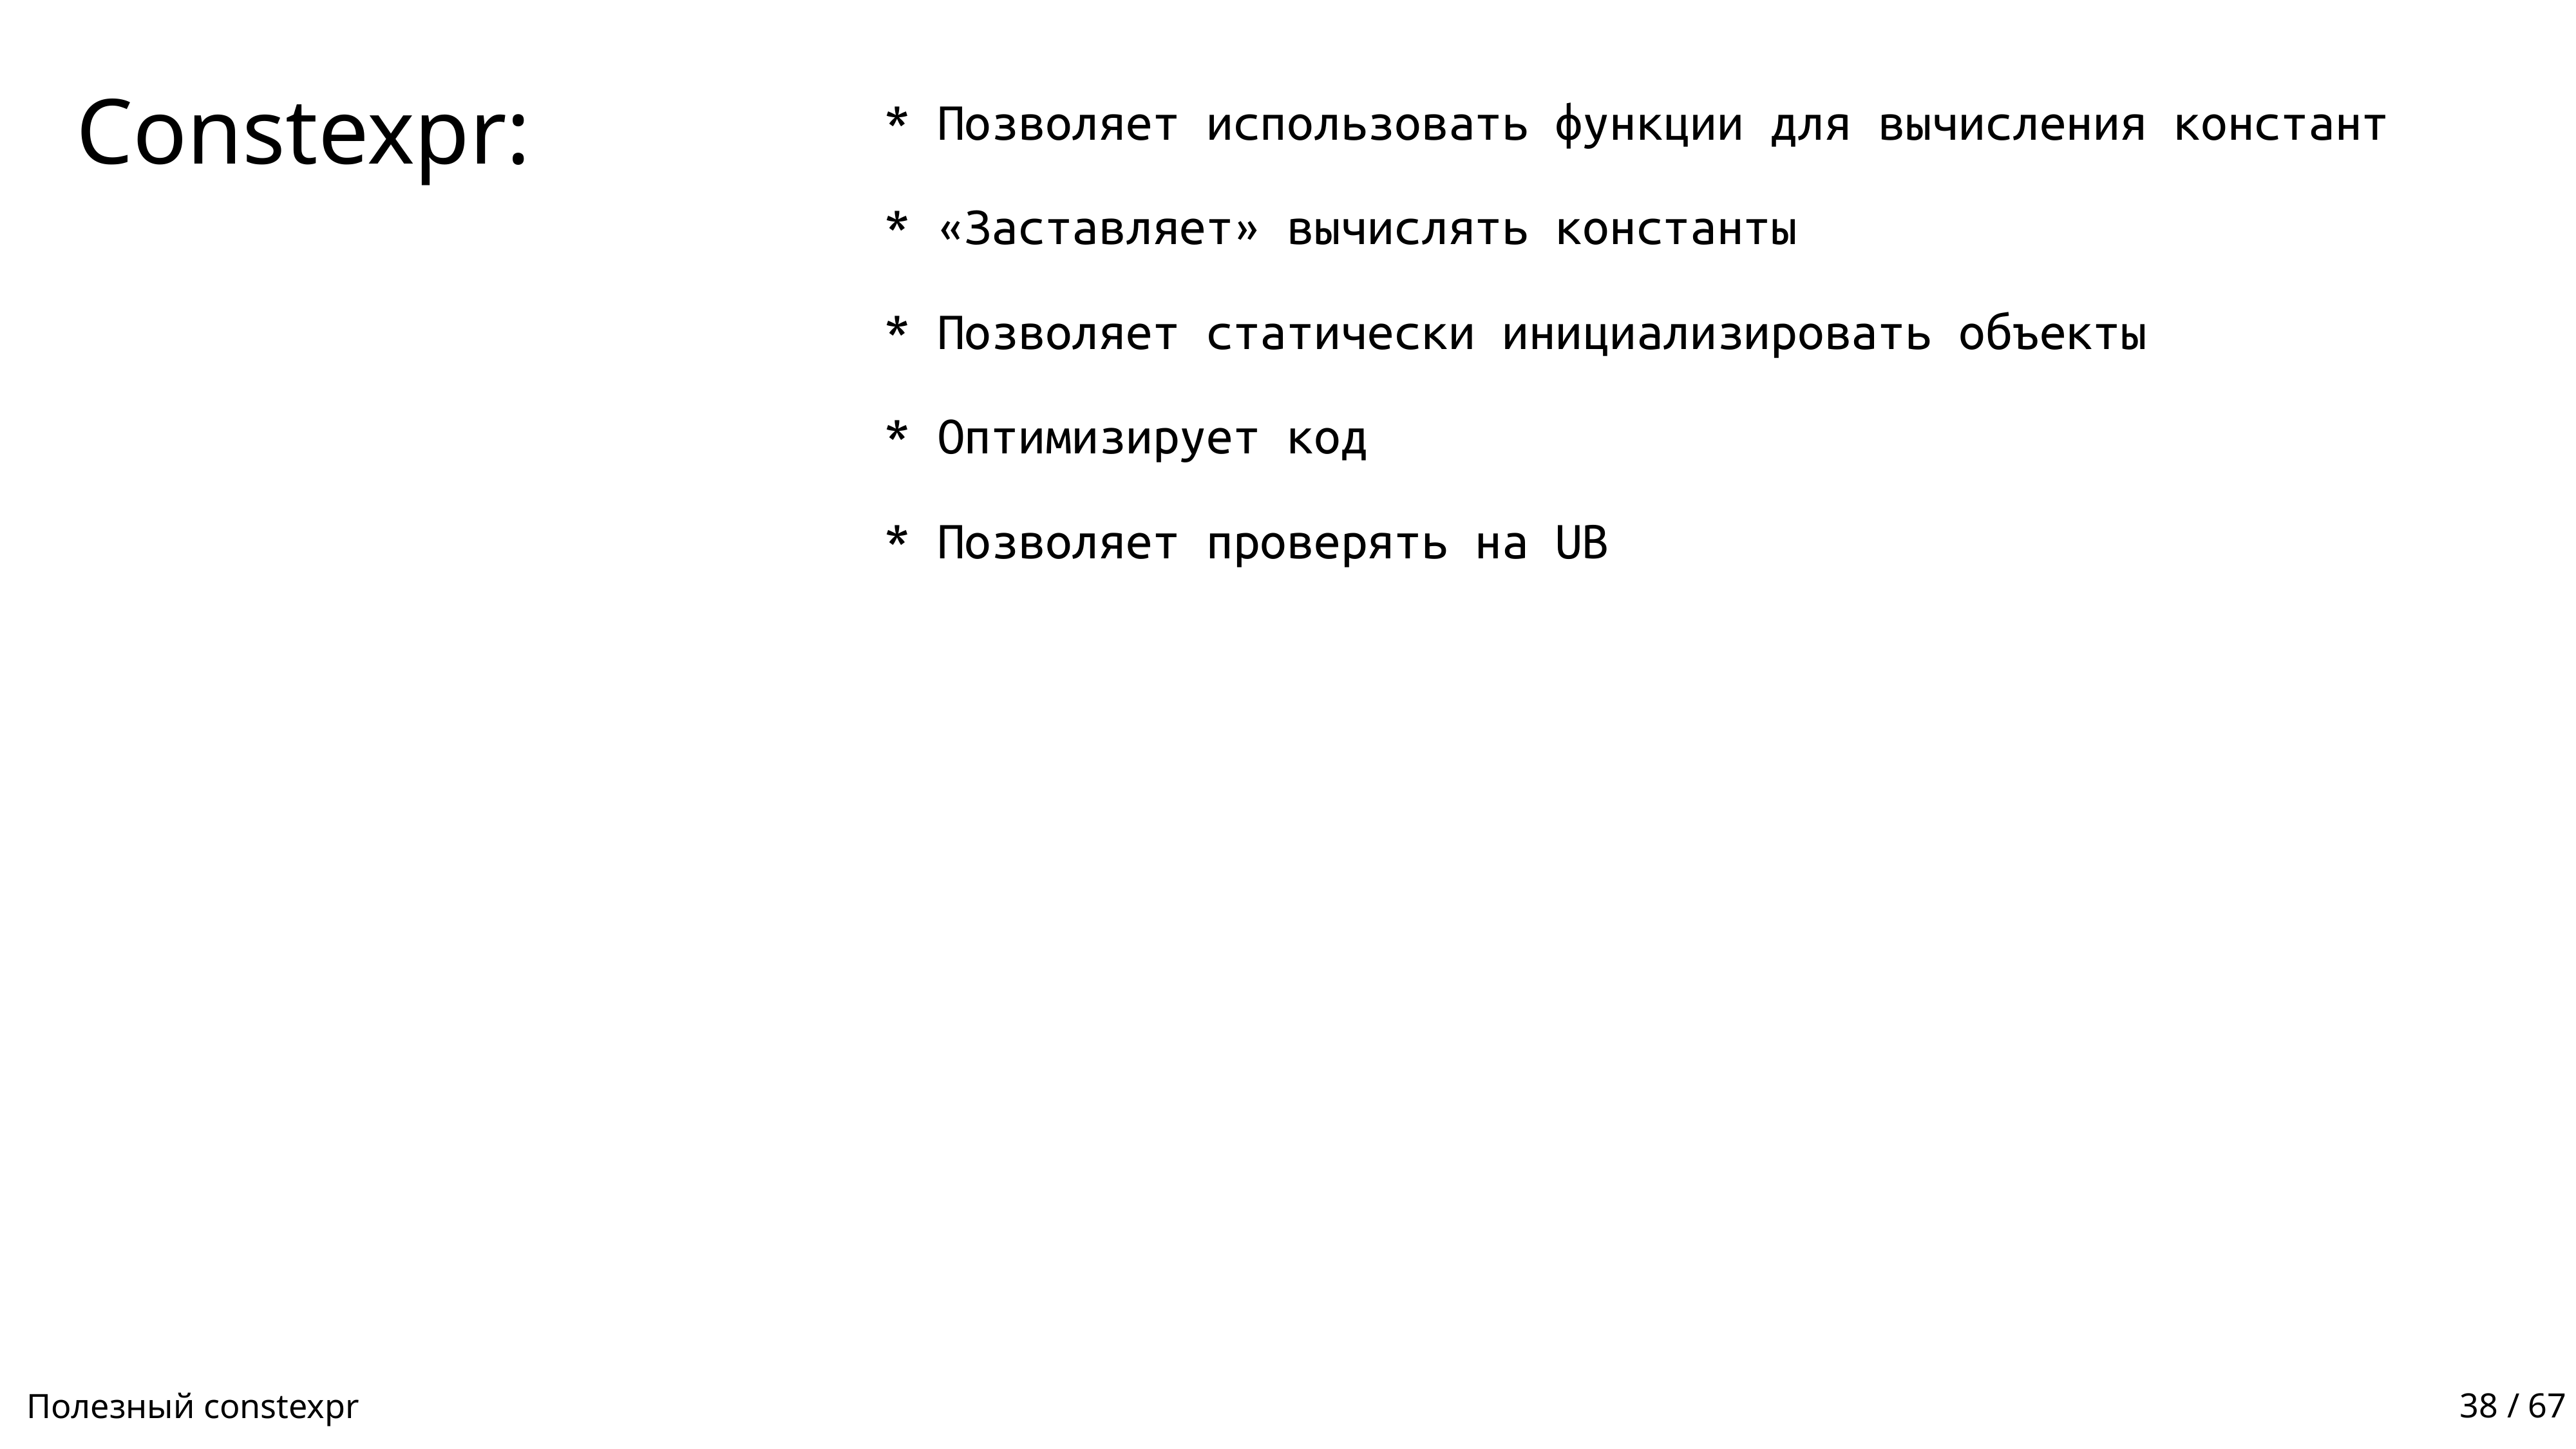

# Constexpr:
* Позволяет использовать функции для вычисления констант
* «Заставляет» вычислять константы
* Позволяет статически инициализировать объекты
* Оптимизирует код
* Позволяет проверять на UB
Полезный constexpr